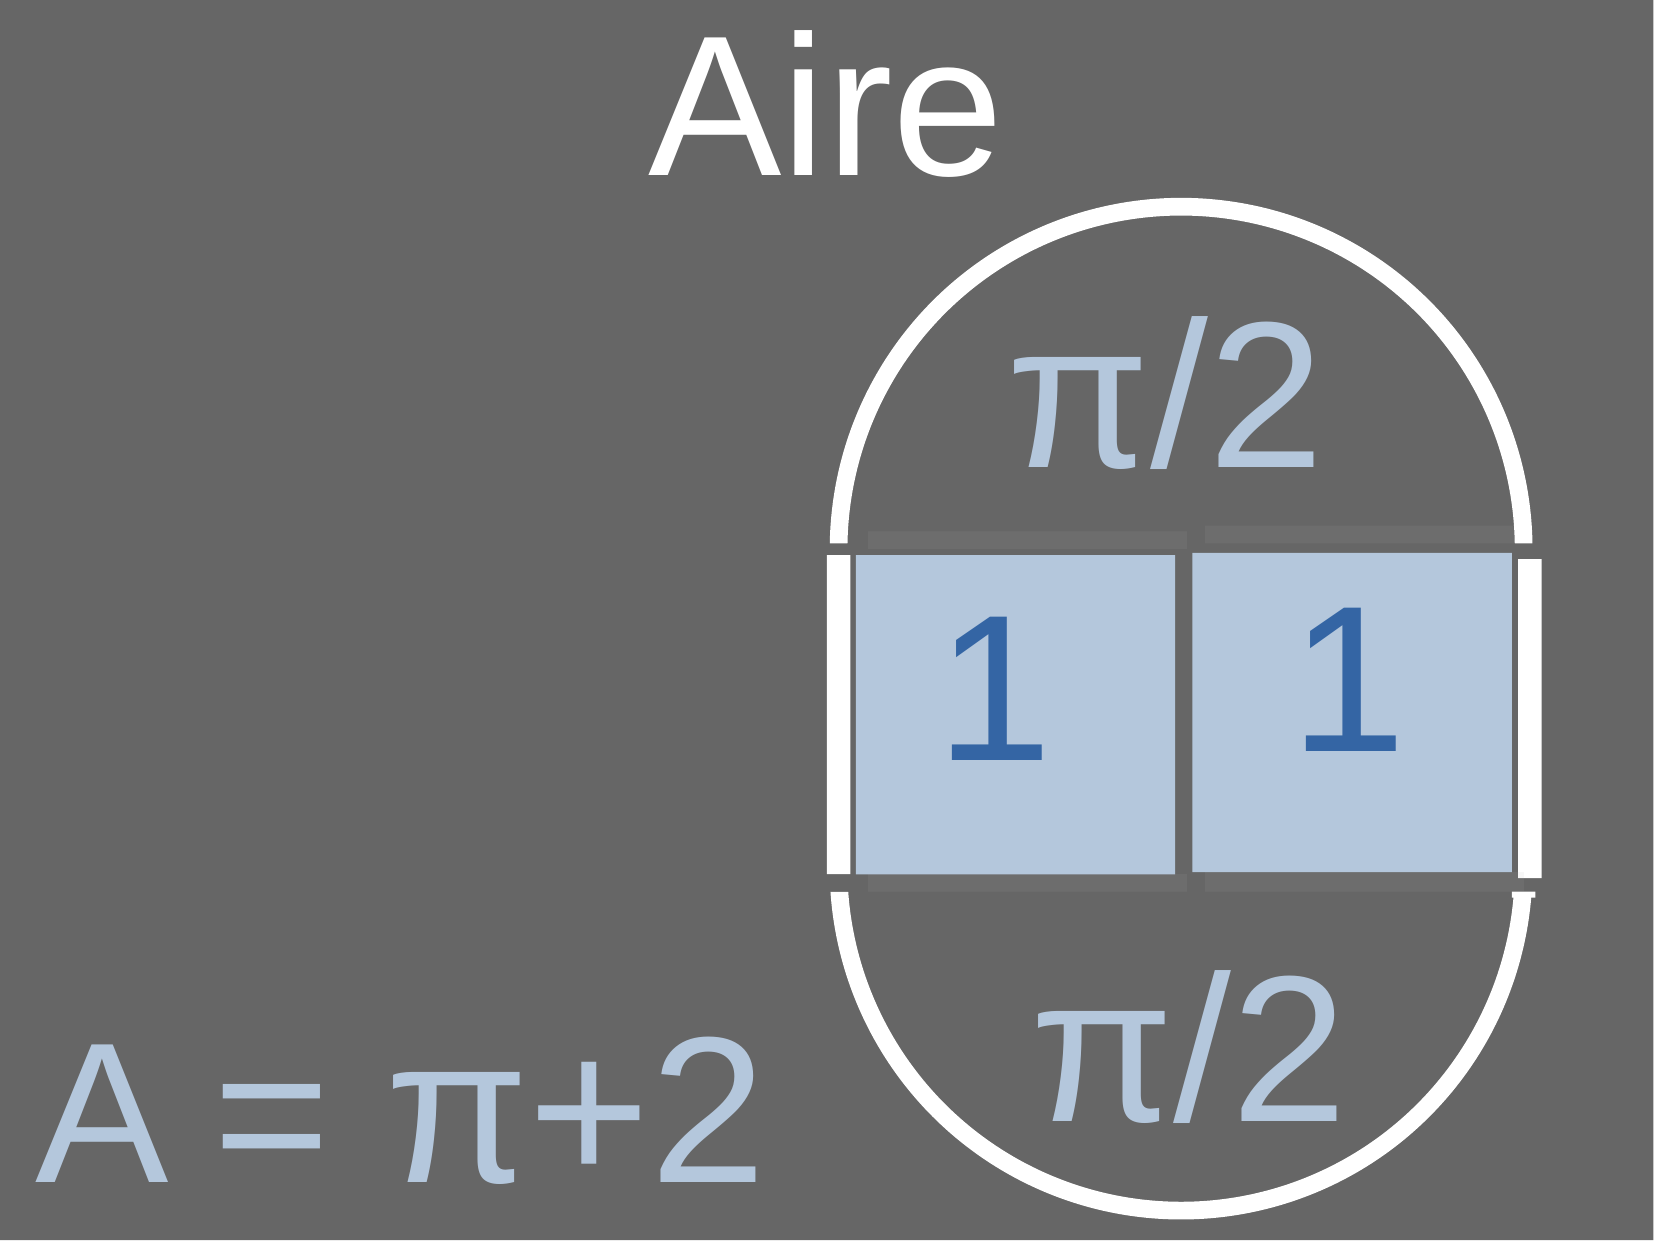

# Aire
π/2
1
1
π/2
A = π+2